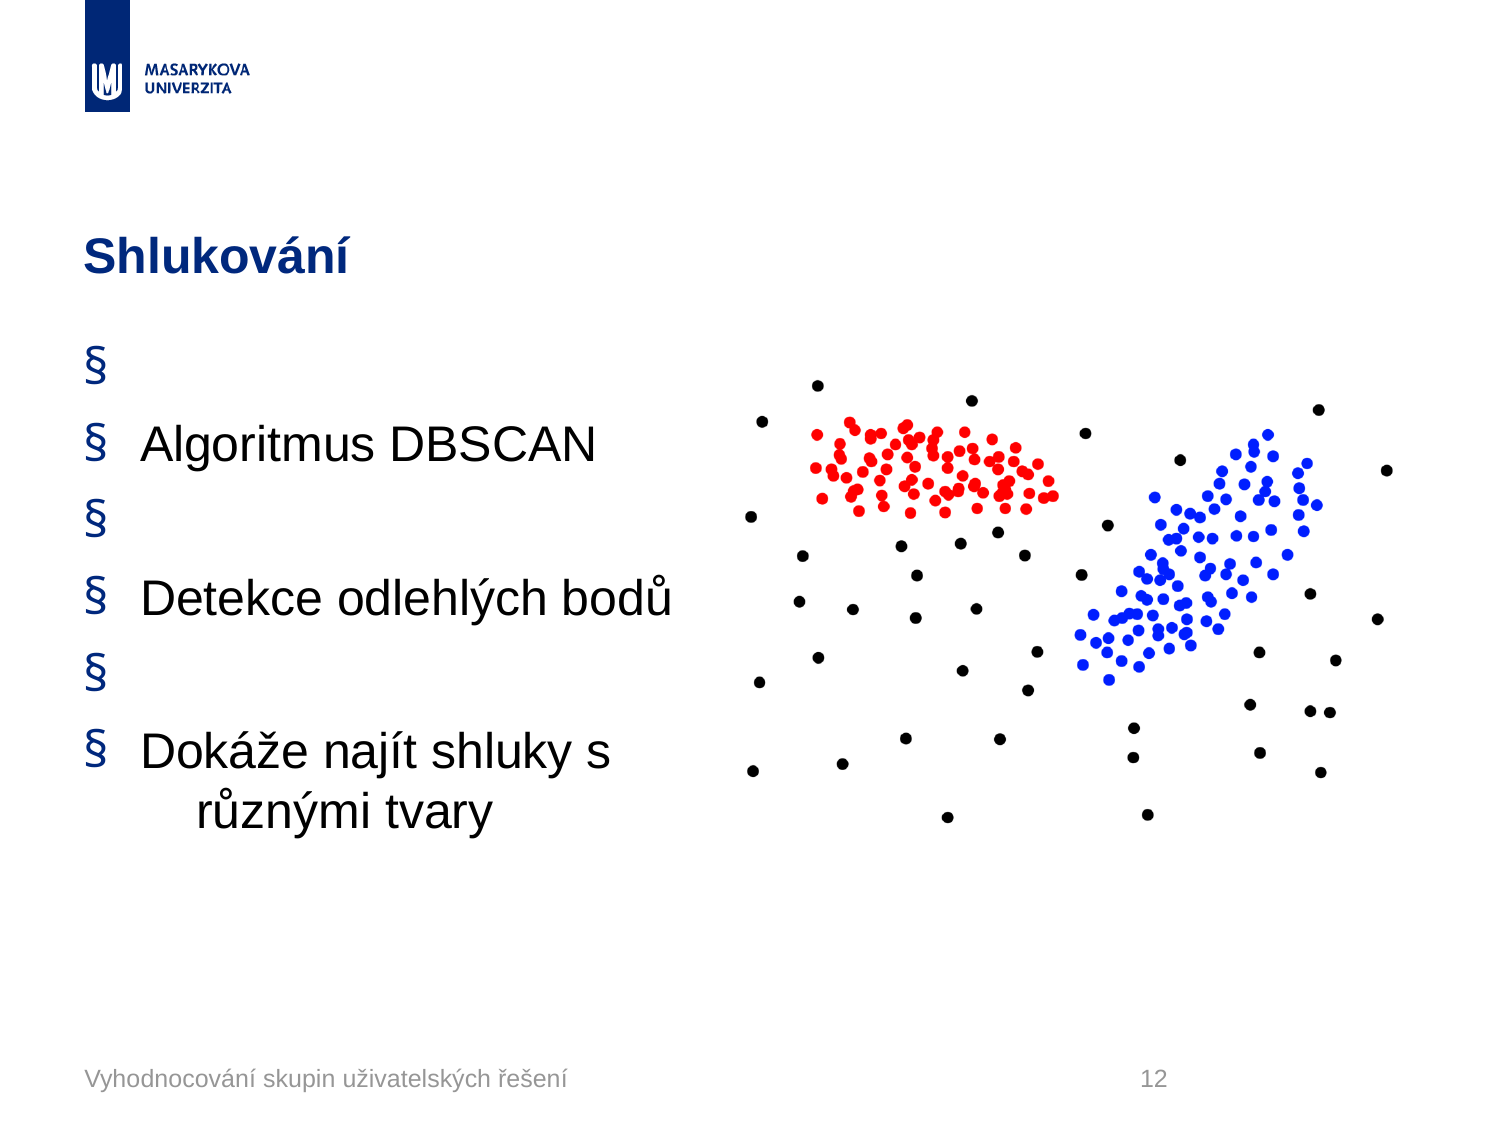

# Shlukování
Algoritmus DBSCAN
Detekce odlehlých bodů
Dokáže najít shluky s
různými tvary
Vyhodnocování skupin uživatelských řešení